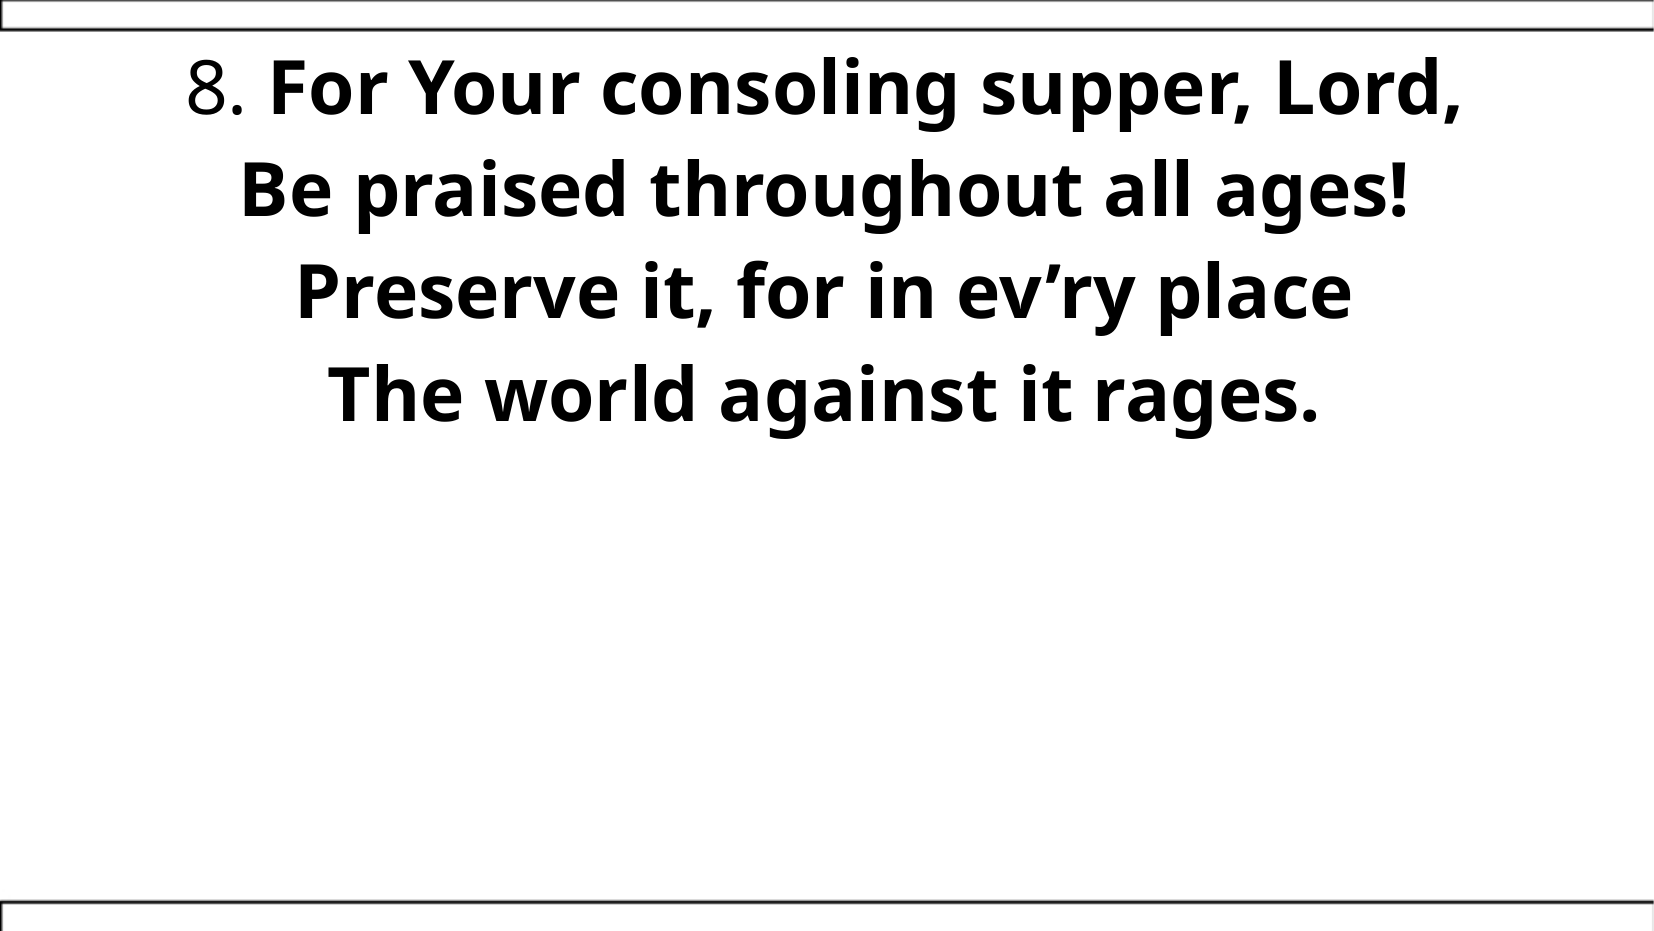

8. For Your consoling supper, Lord,
Be praised throughout all ages!
Preserve it, for in ev’ry place
The world against it rages.